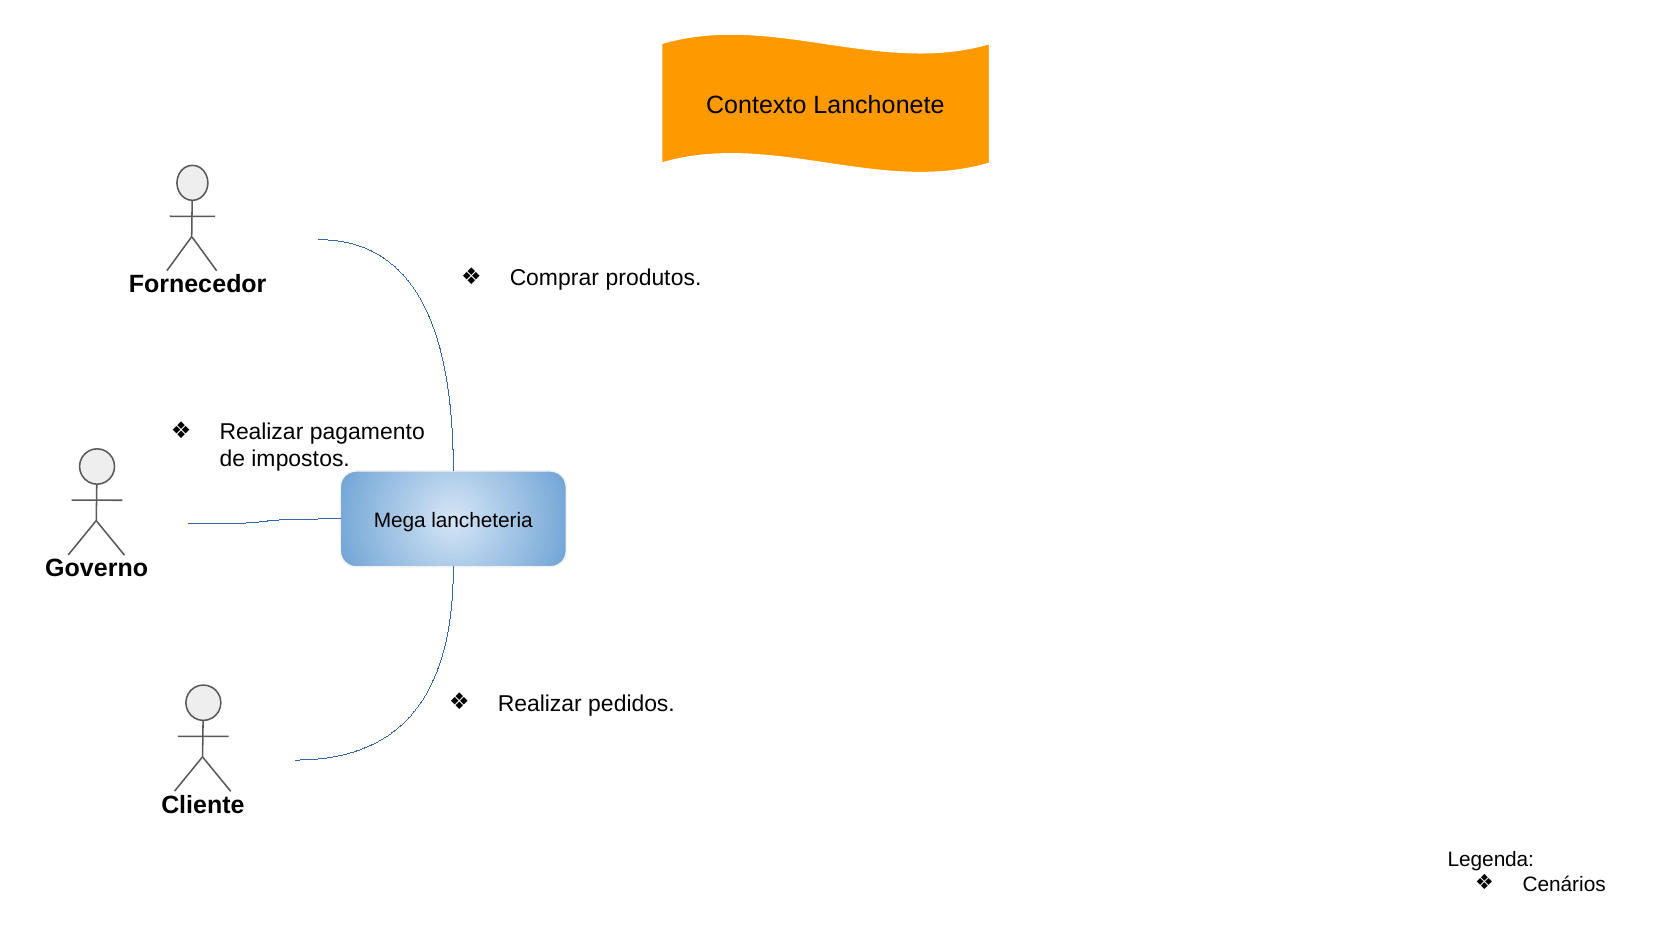

Contexto Lanchonete
Fornecedor
Comprar produtos.
Realizar pagamento
de impostos.
Governo
Mega lancheteria
Realizar pedidos.
Cliente
Legenda:
Cenários